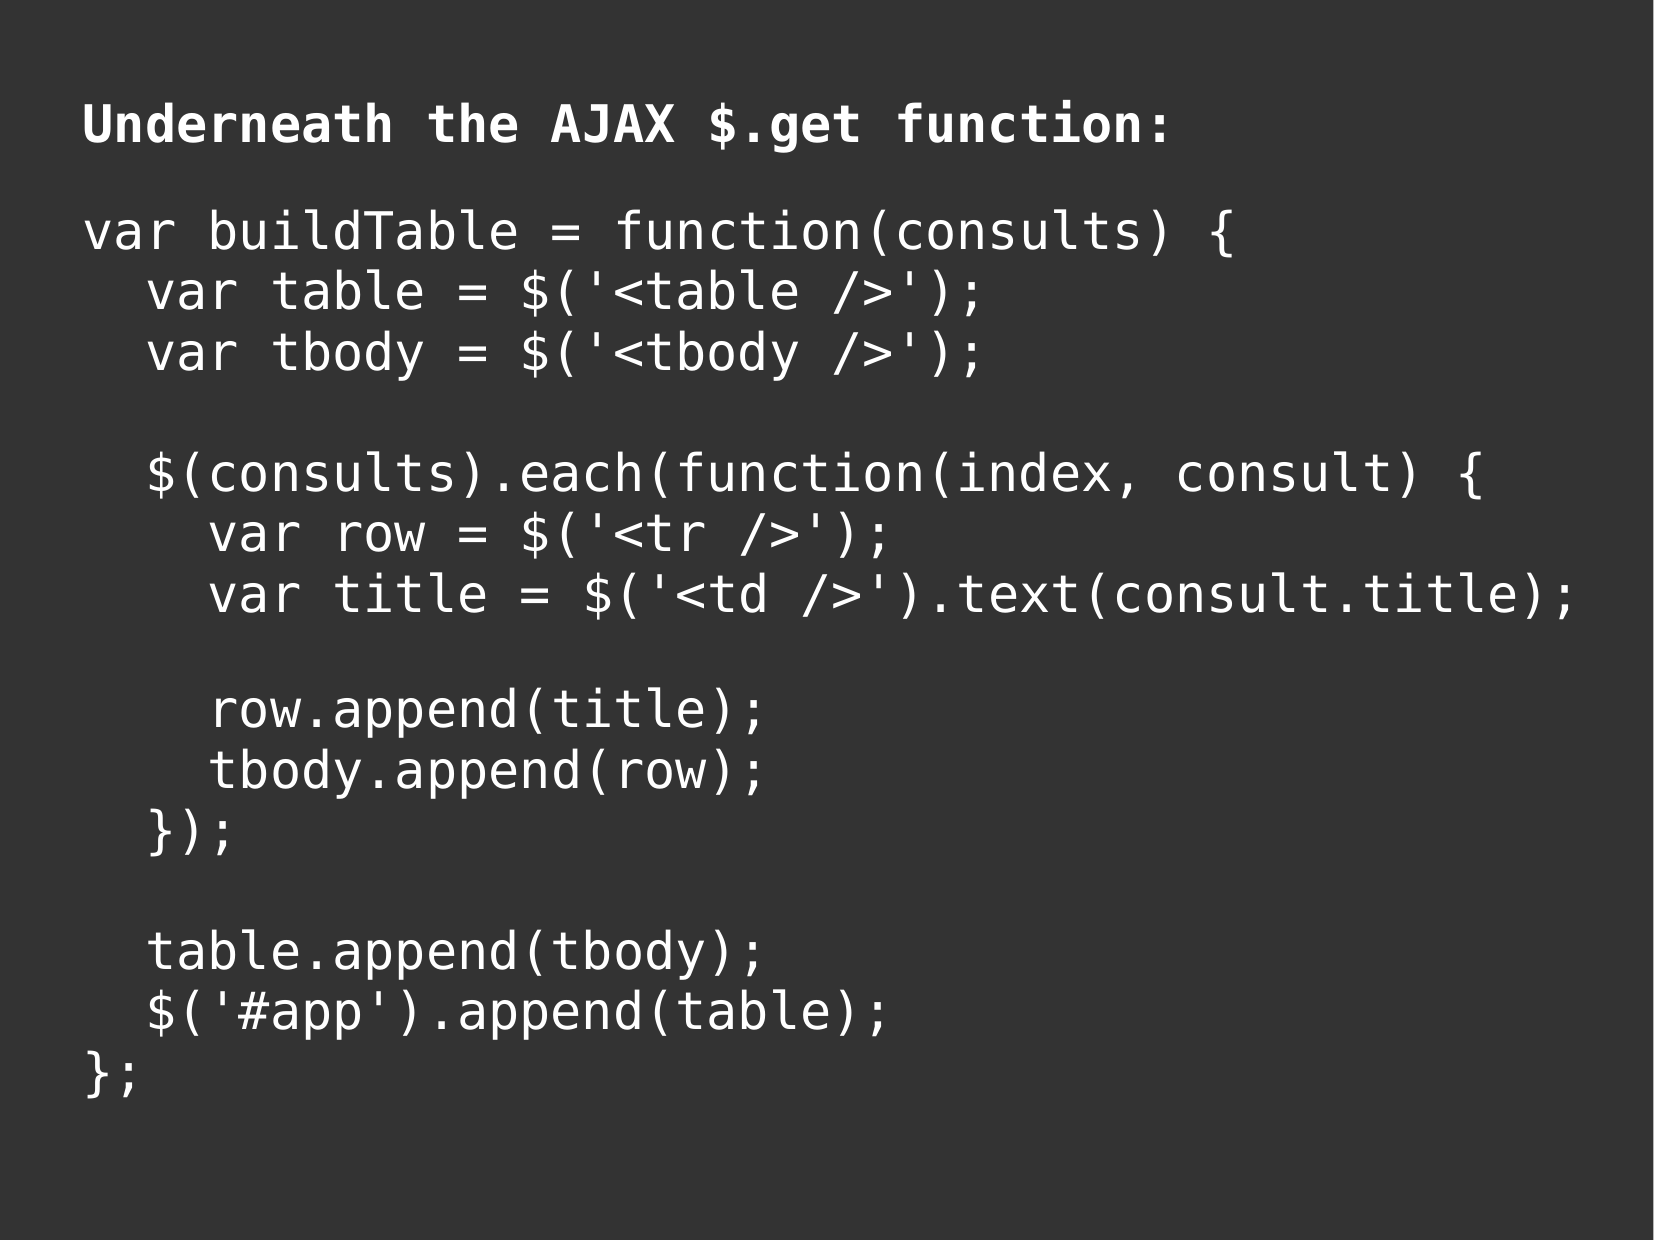

# Underneath the AJAX $.get function:
var buildTable = function(consults) {
 var table = $('<table />');
 var tbody = $('<tbody />');
 $(consults).each(function(index, consult) {
 var row = $('<tr />');
 var title = $('<td />').text(consult.title);
 row.append(title);
 tbody.append(row);
 });
 table.append(tbody);
 $('#app').append(table);
};